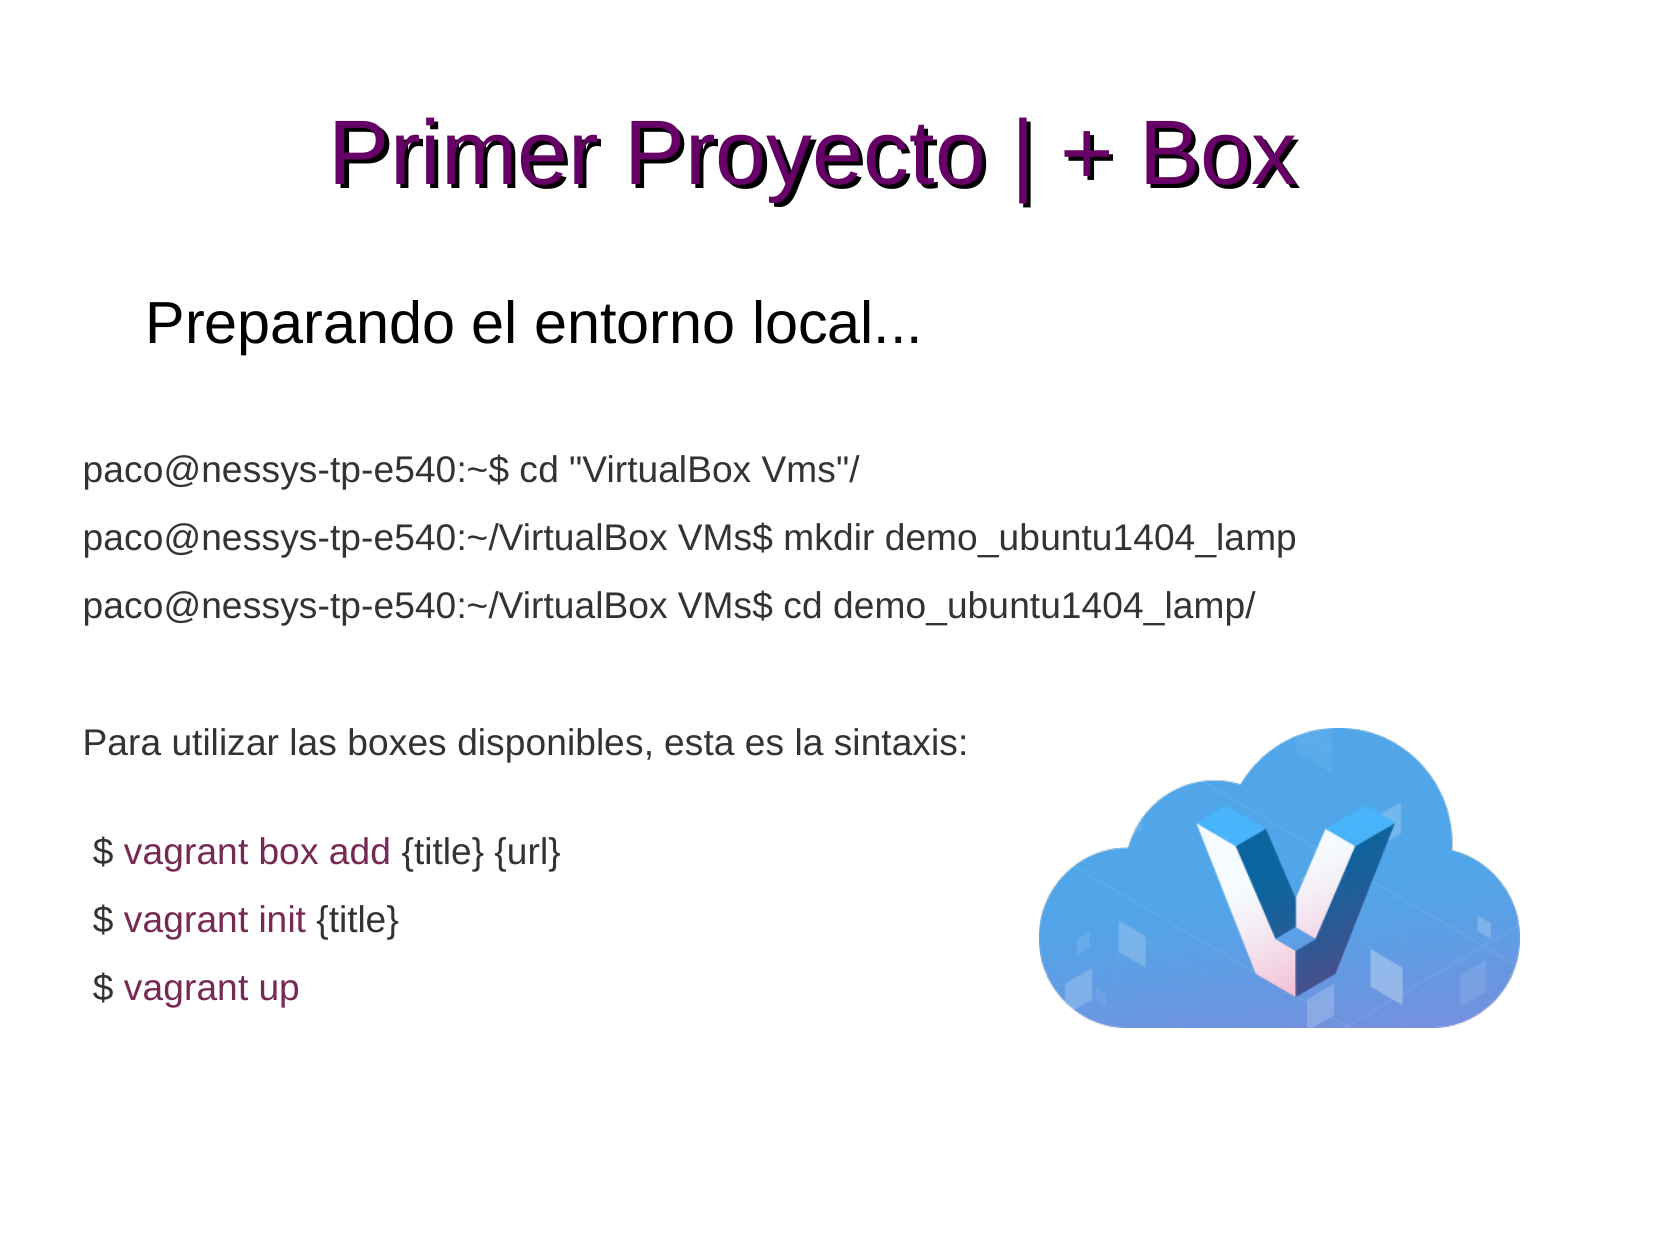

# Primer Proyecto | + Box
Preparando el entorno local...
paco@nessys-tp-e540:~$ cd "VirtualBox Vms"/
paco@nessys-tp-e540:~/VirtualBox VMs$ mkdir demo_ubuntu1404_lamp
paco@nessys-tp-e540:~/VirtualBox VMs$ cd demo_ubuntu1404_lamp/
Para utilizar las boxes disponibles, esta es la sintaxis:
 $ vagrant box add {title} {url}
 $ vagrant init {title}
 $ vagrant up